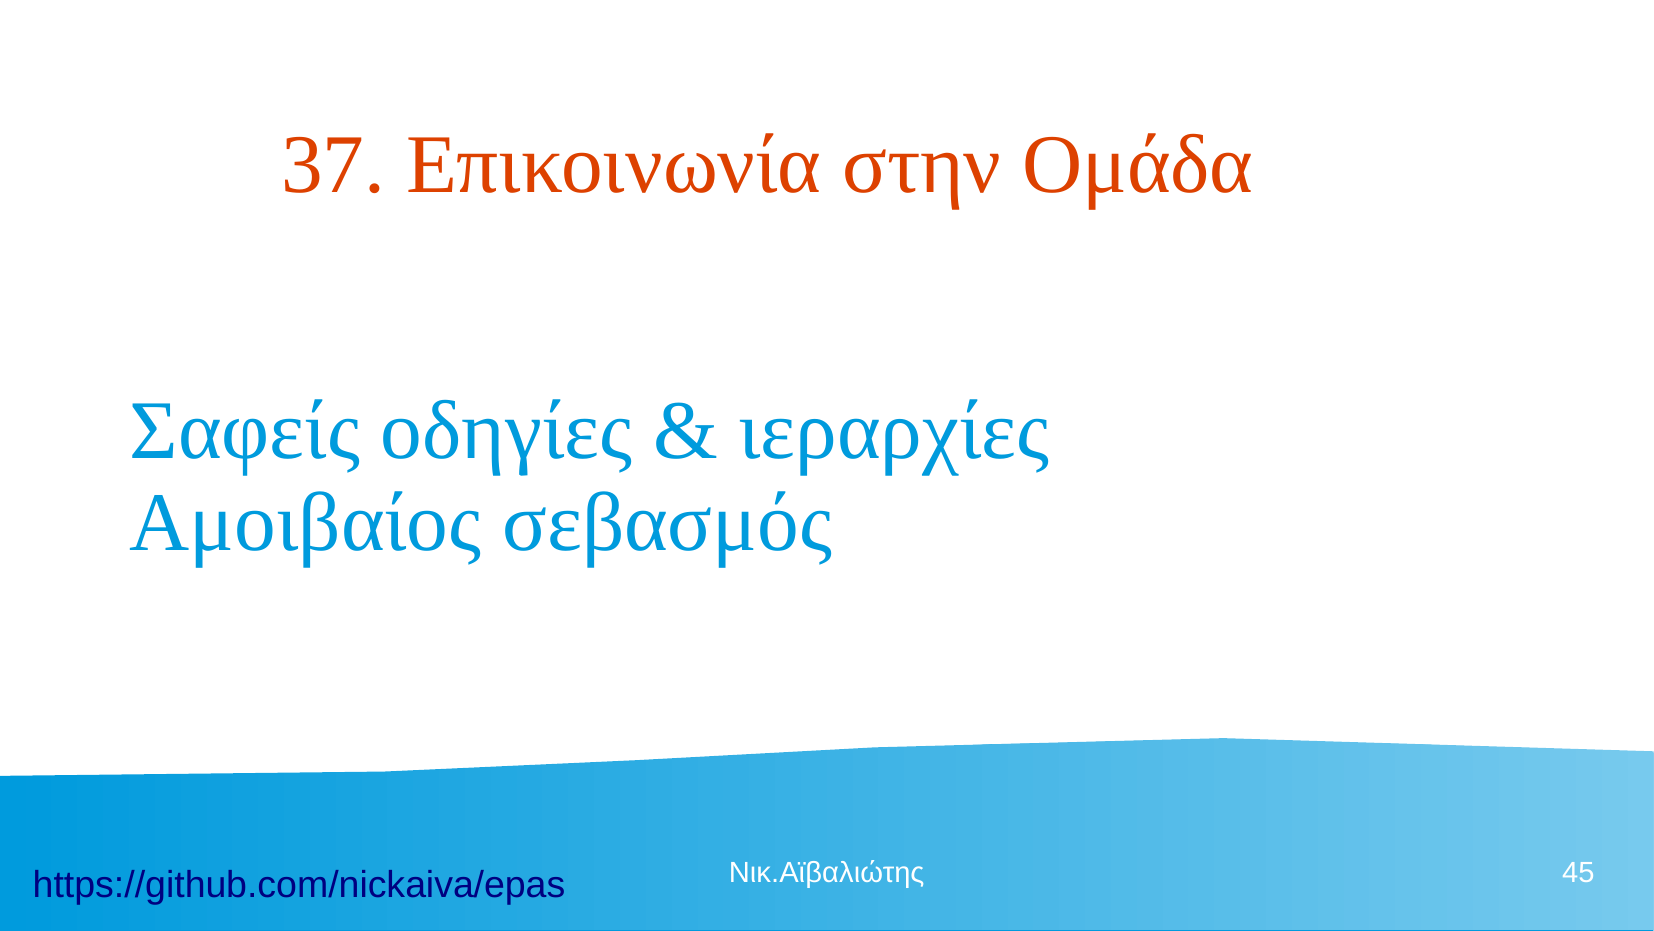

# 37. Επικοινωνία στην Ομάδα
Σαφείς οδηγίες & ιεραρχίες
Αμοιβαίος σεβασμός
Νικ.Αϊβαλιώτης
45